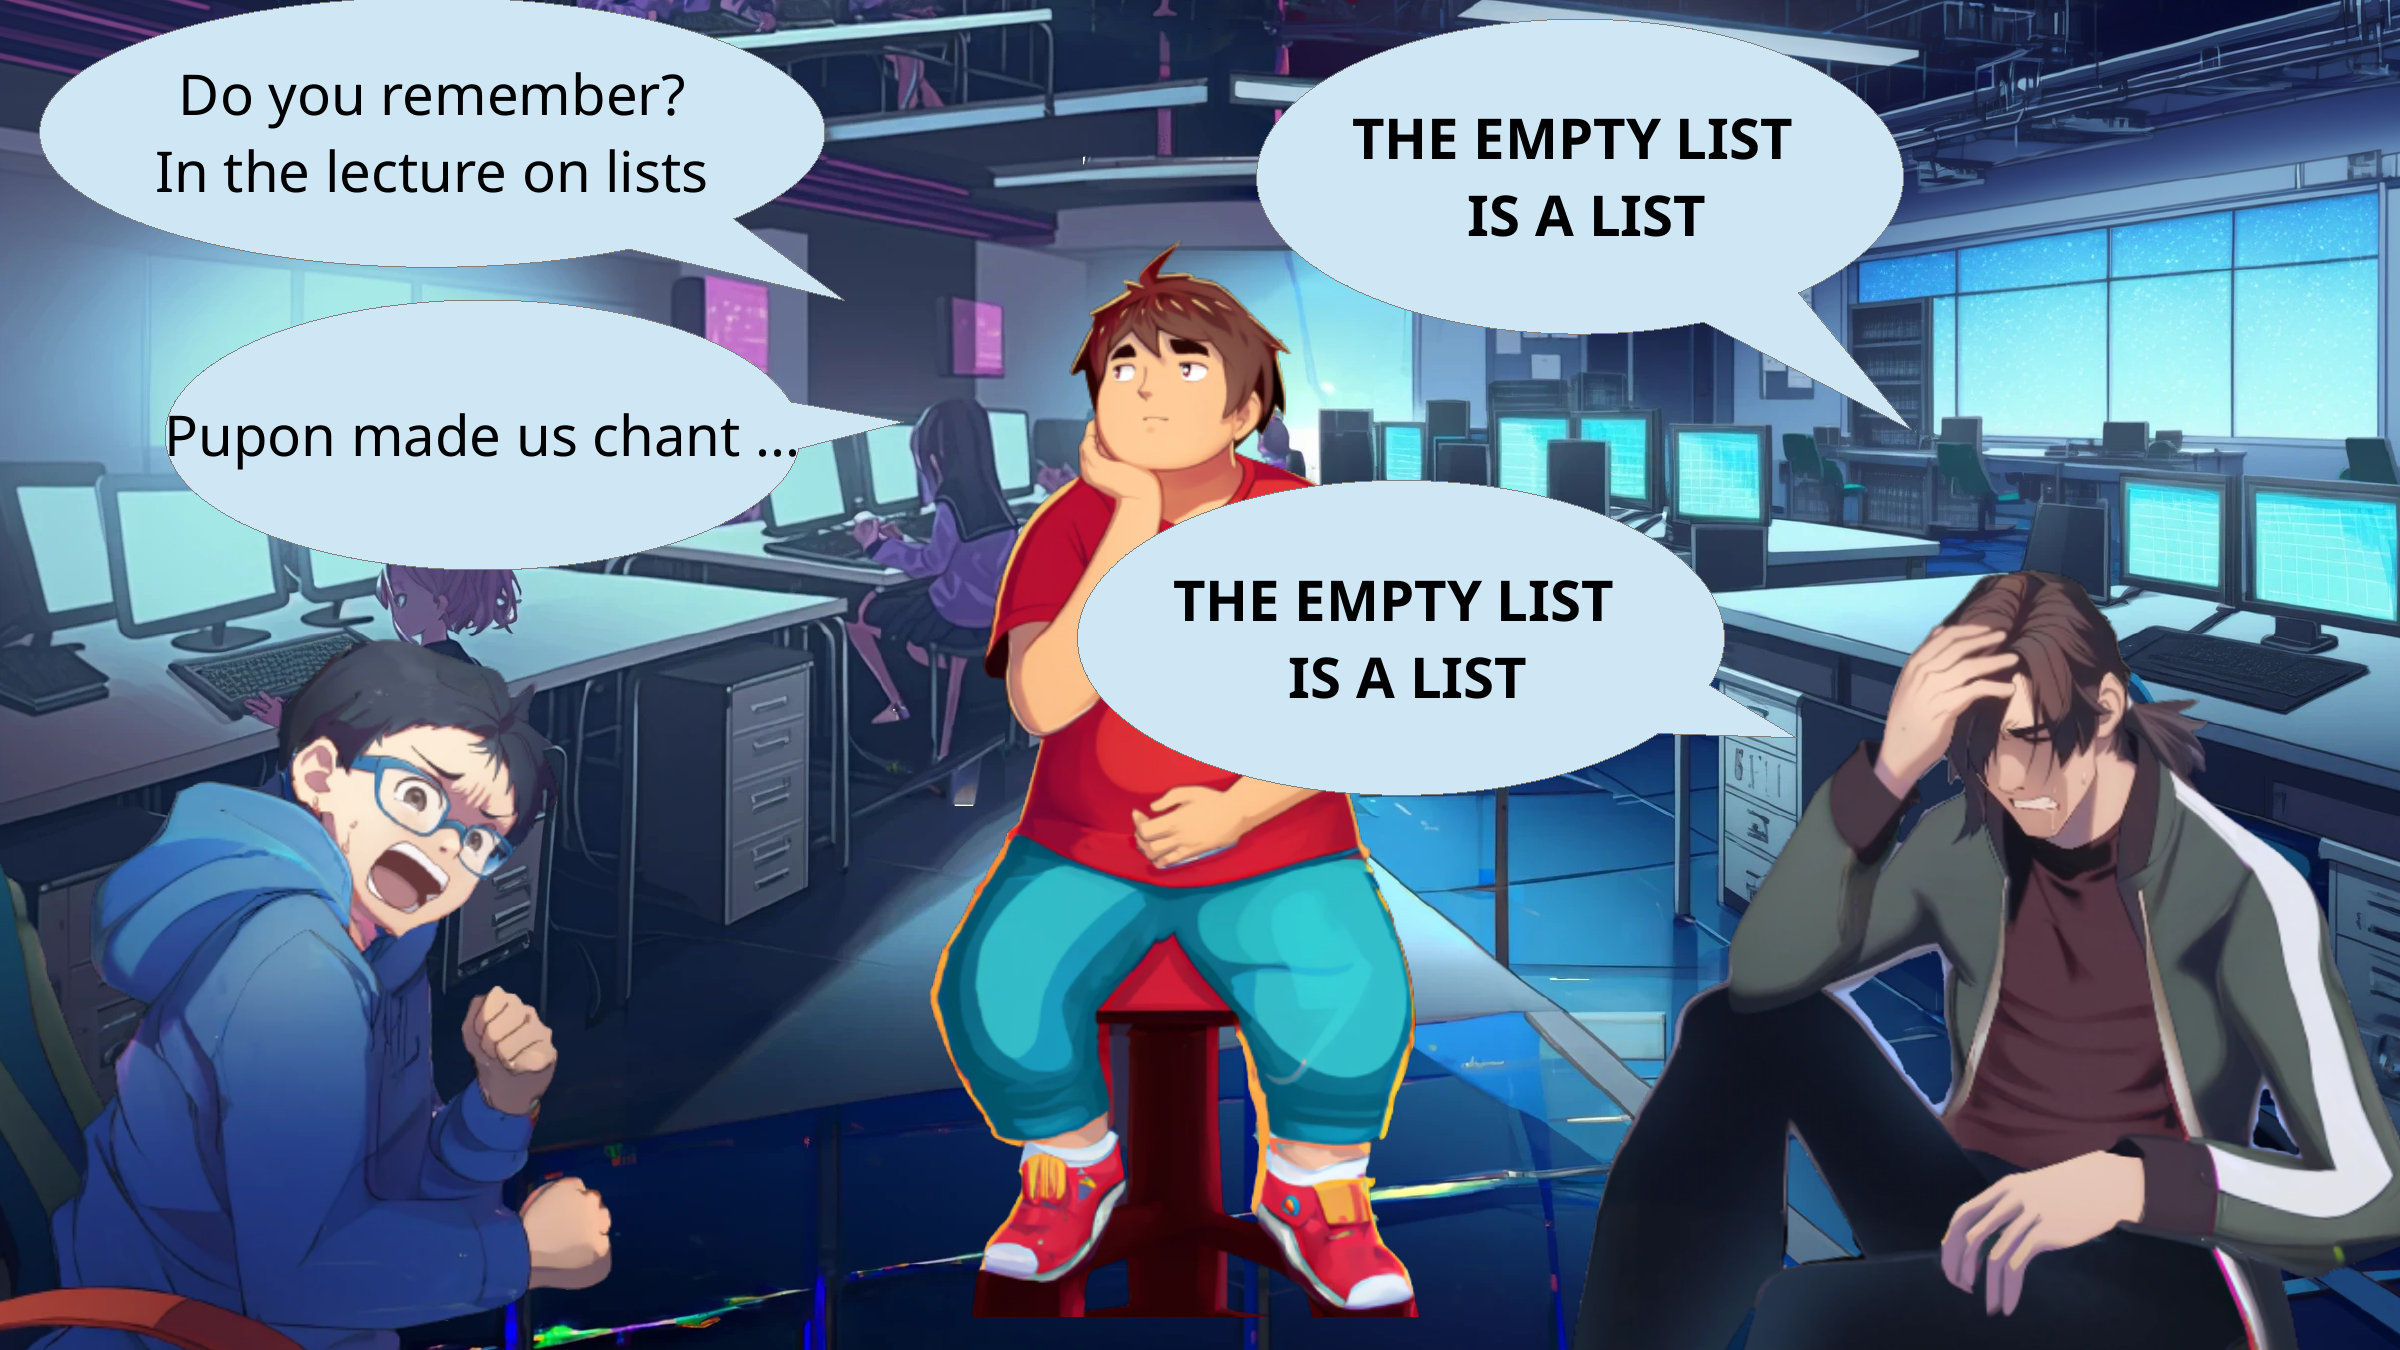

Do you remember?
In the lecture on lists
THE EMPTY LIST
 IS A LIST
Pupon made us chant ...
THE EMPTY LIST
 IS A LIST